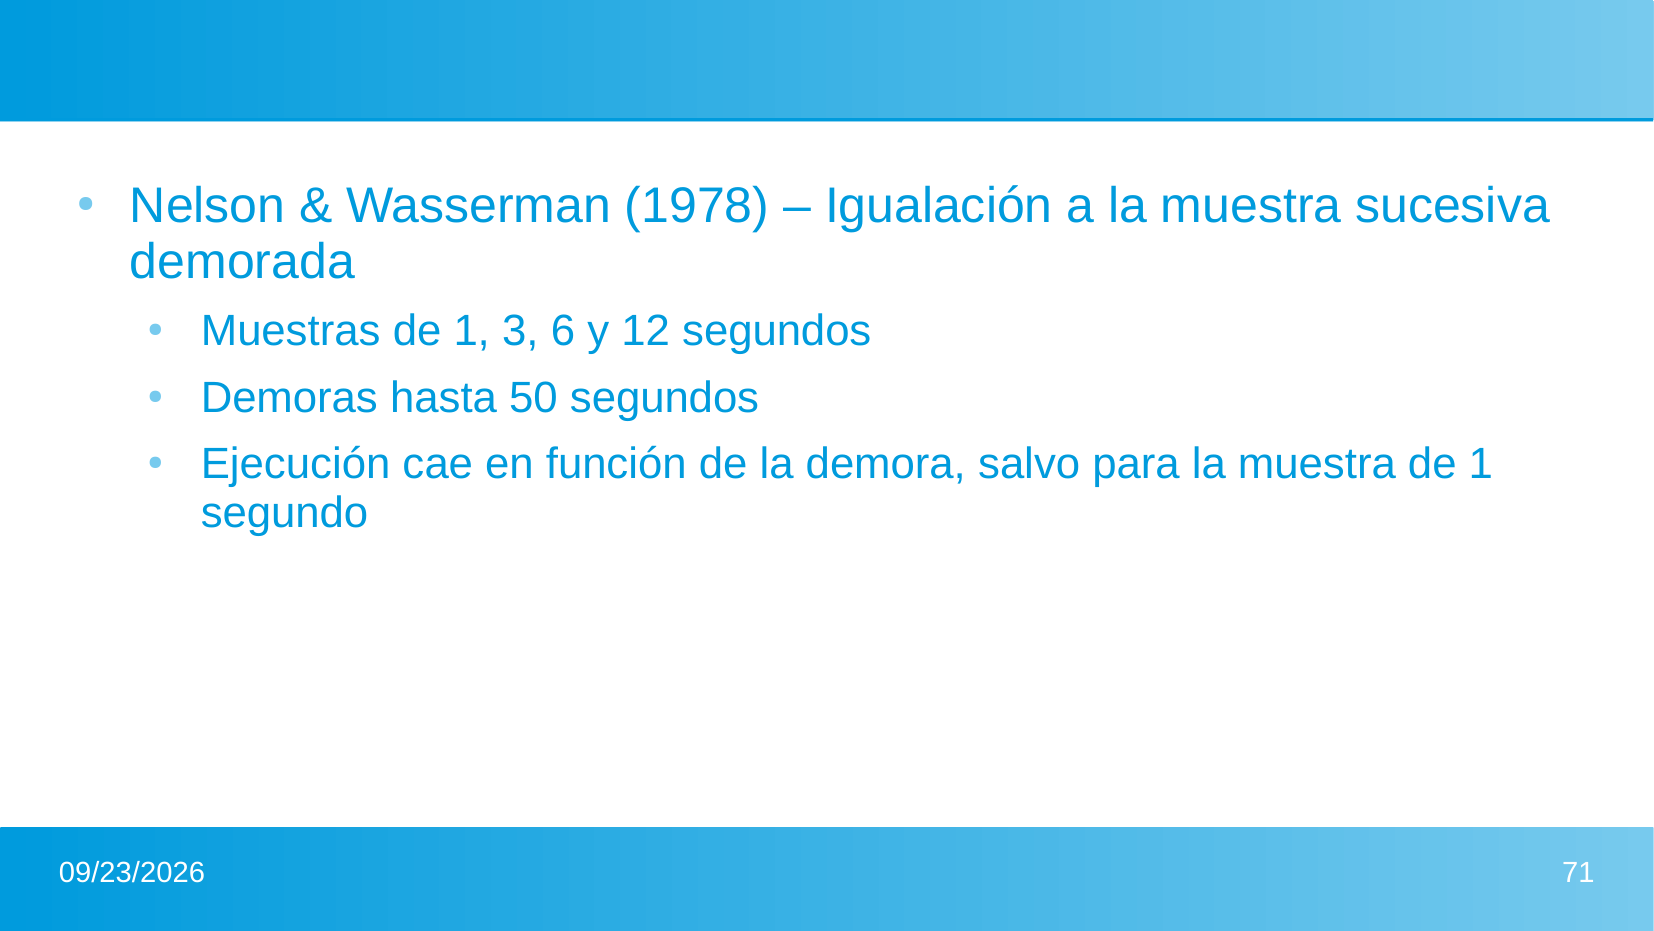

# Nelson & Wasserman (1978) – Igualación a la muestra sucesiva demorada
Muestras de 1, 3, 6 y 12 segundos
Demoras hasta 50 segundos
Ejecución cae en función de la demora, salvo para la muestra de 1 segundo
71